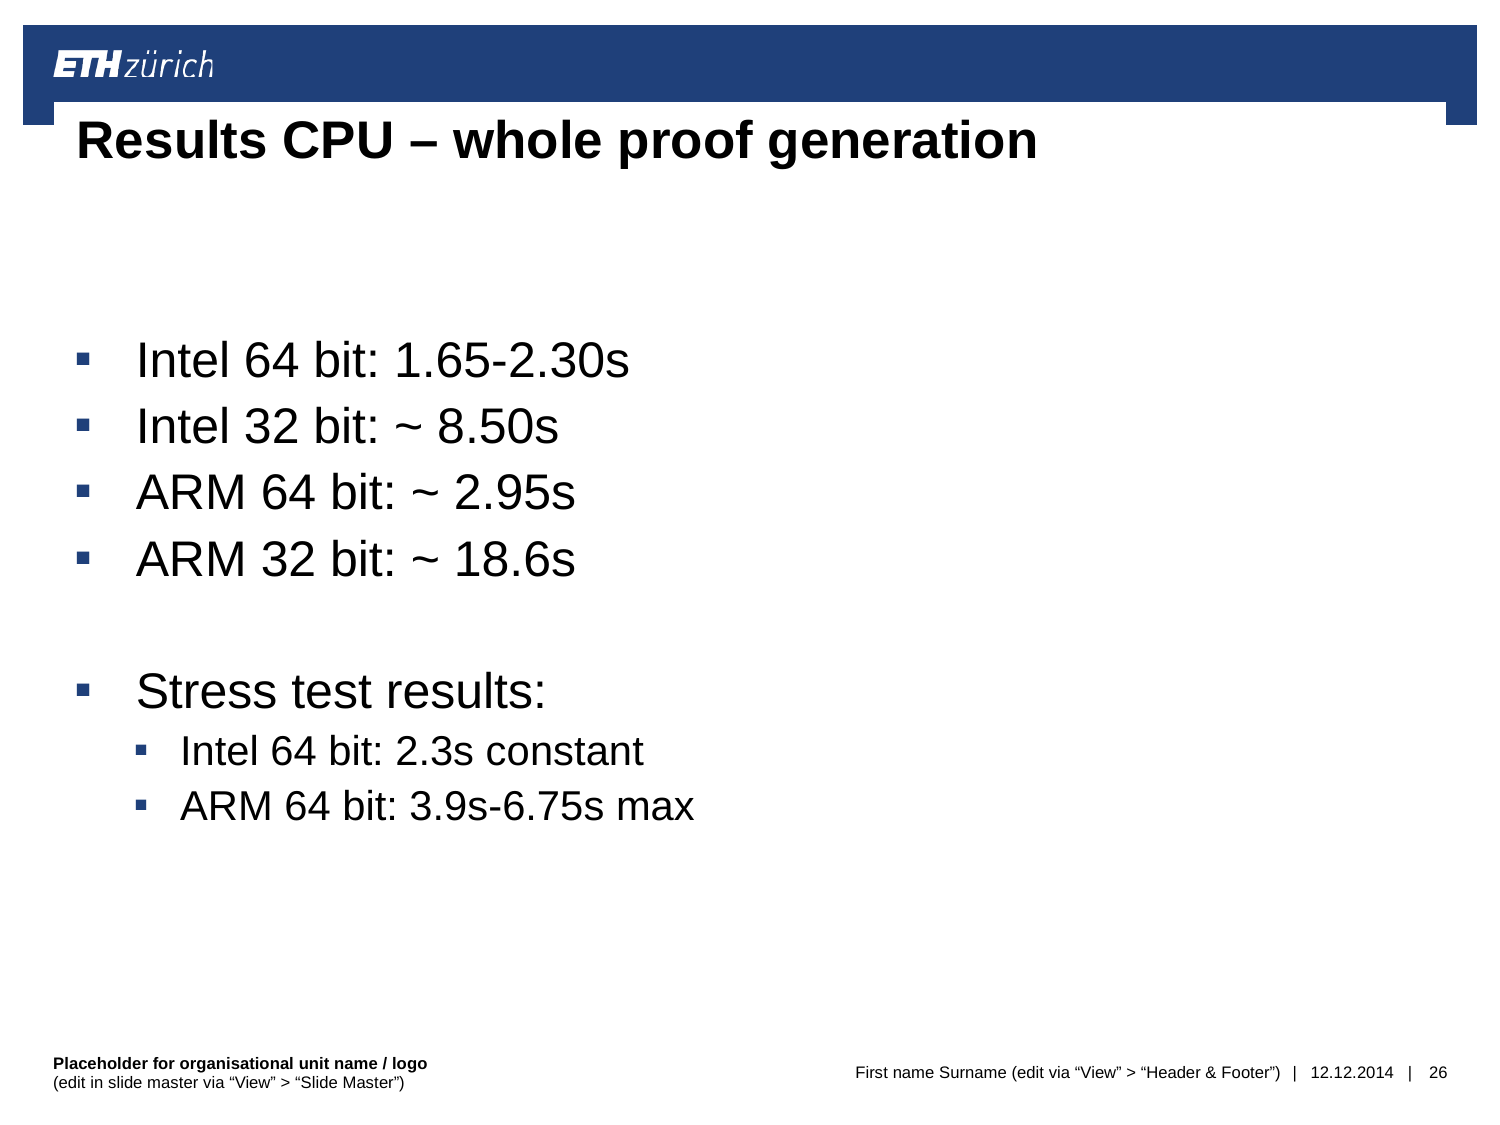

# Results CPU – whole proof generation
Intel 64 bit: 1.65-2.30s
Intel 32 bit: ~ 8.50s
ARM 64 bit: ~ 2.95s
ARM 32 bit: ~ 18.6s
Stress test results:
Intel 64 bit: 2.3s constant
ARM 64 bit: 3.9s-6.75s max
First name Surname (edit via “View” > “Header & Footer”)
12.12.2014
26